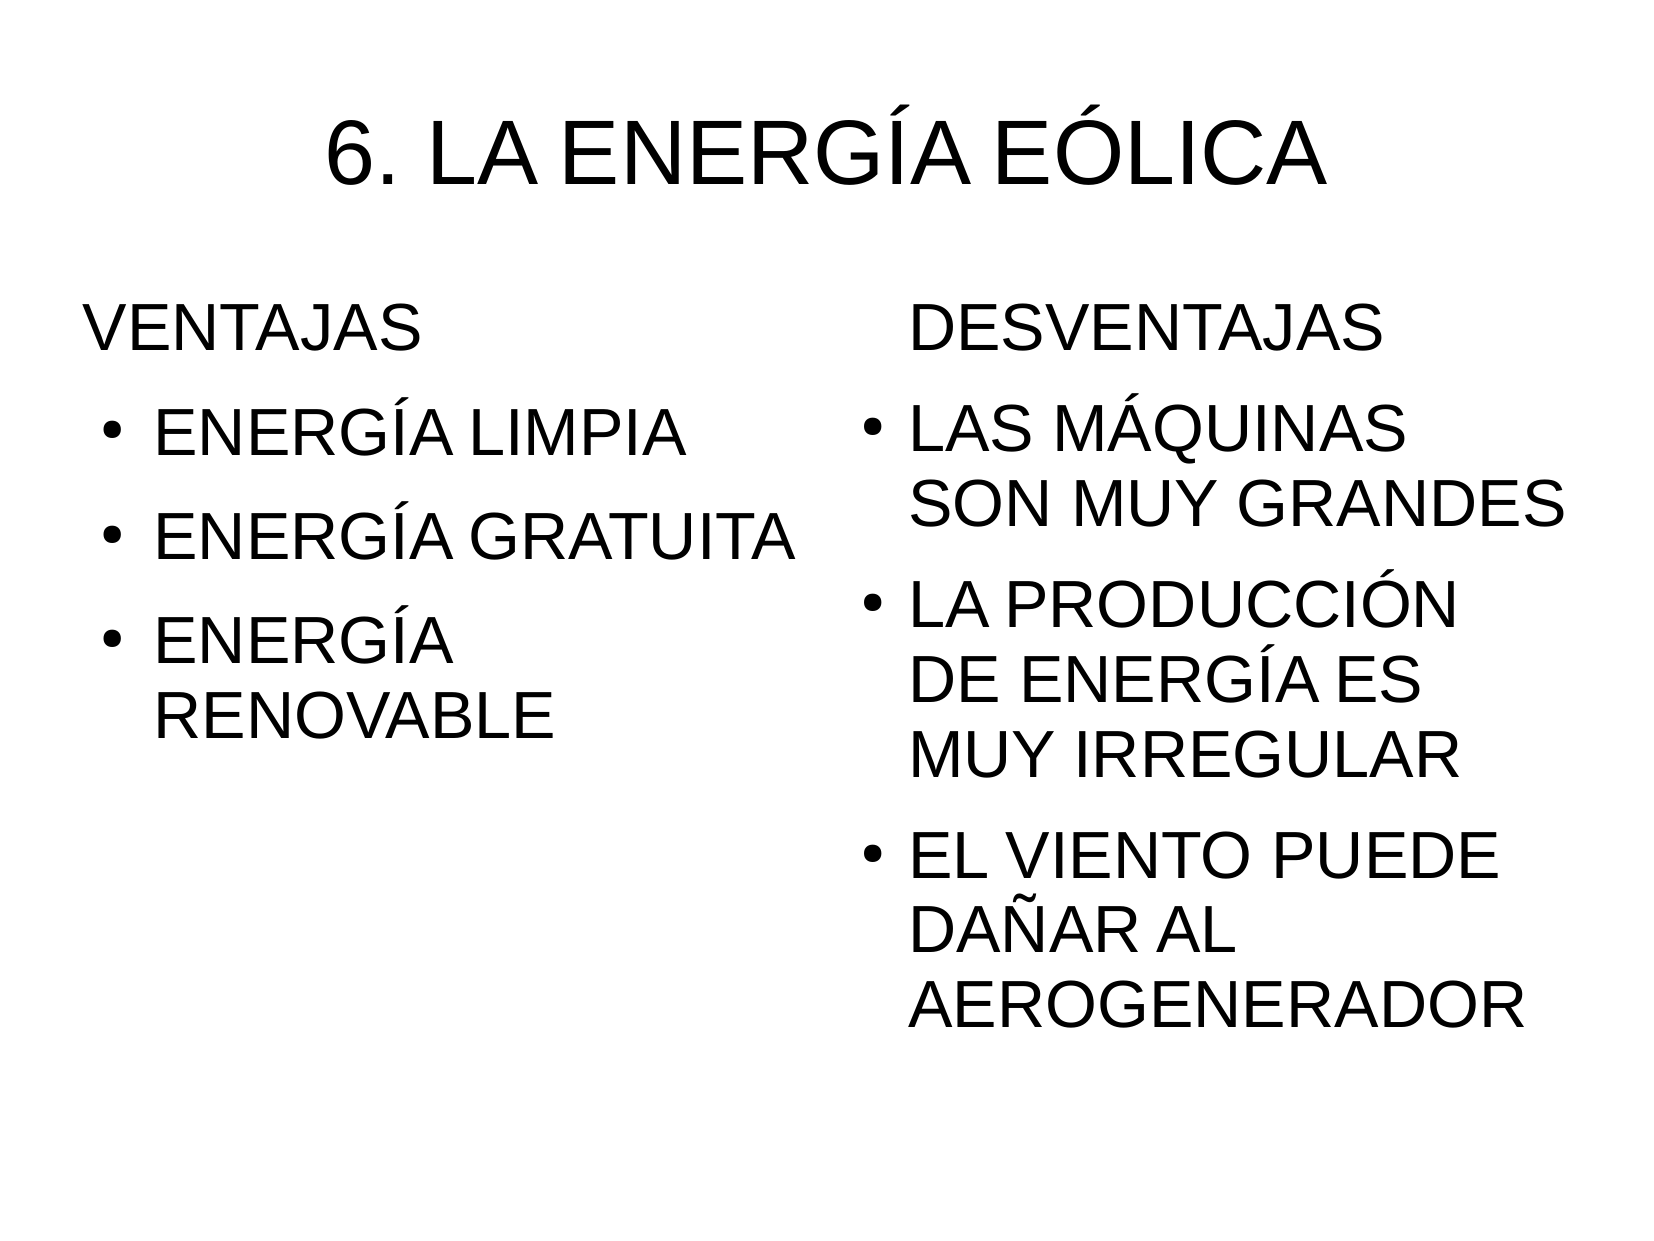

# 6. LA ENERGÍA EÓLICA
VENTAJAS
ENERGÍA LIMPIA
ENERGÍA GRATUITA
ENERGÍA RENOVABLE
DESVENTAJAS
LAS MÁQUINAS SON MUY GRANDES
LA PRODUCCIÓN DE ENERGÍA ES MUY IRREGULAR
EL VIENTO PUEDE DAÑAR AL AEROGENERADOR